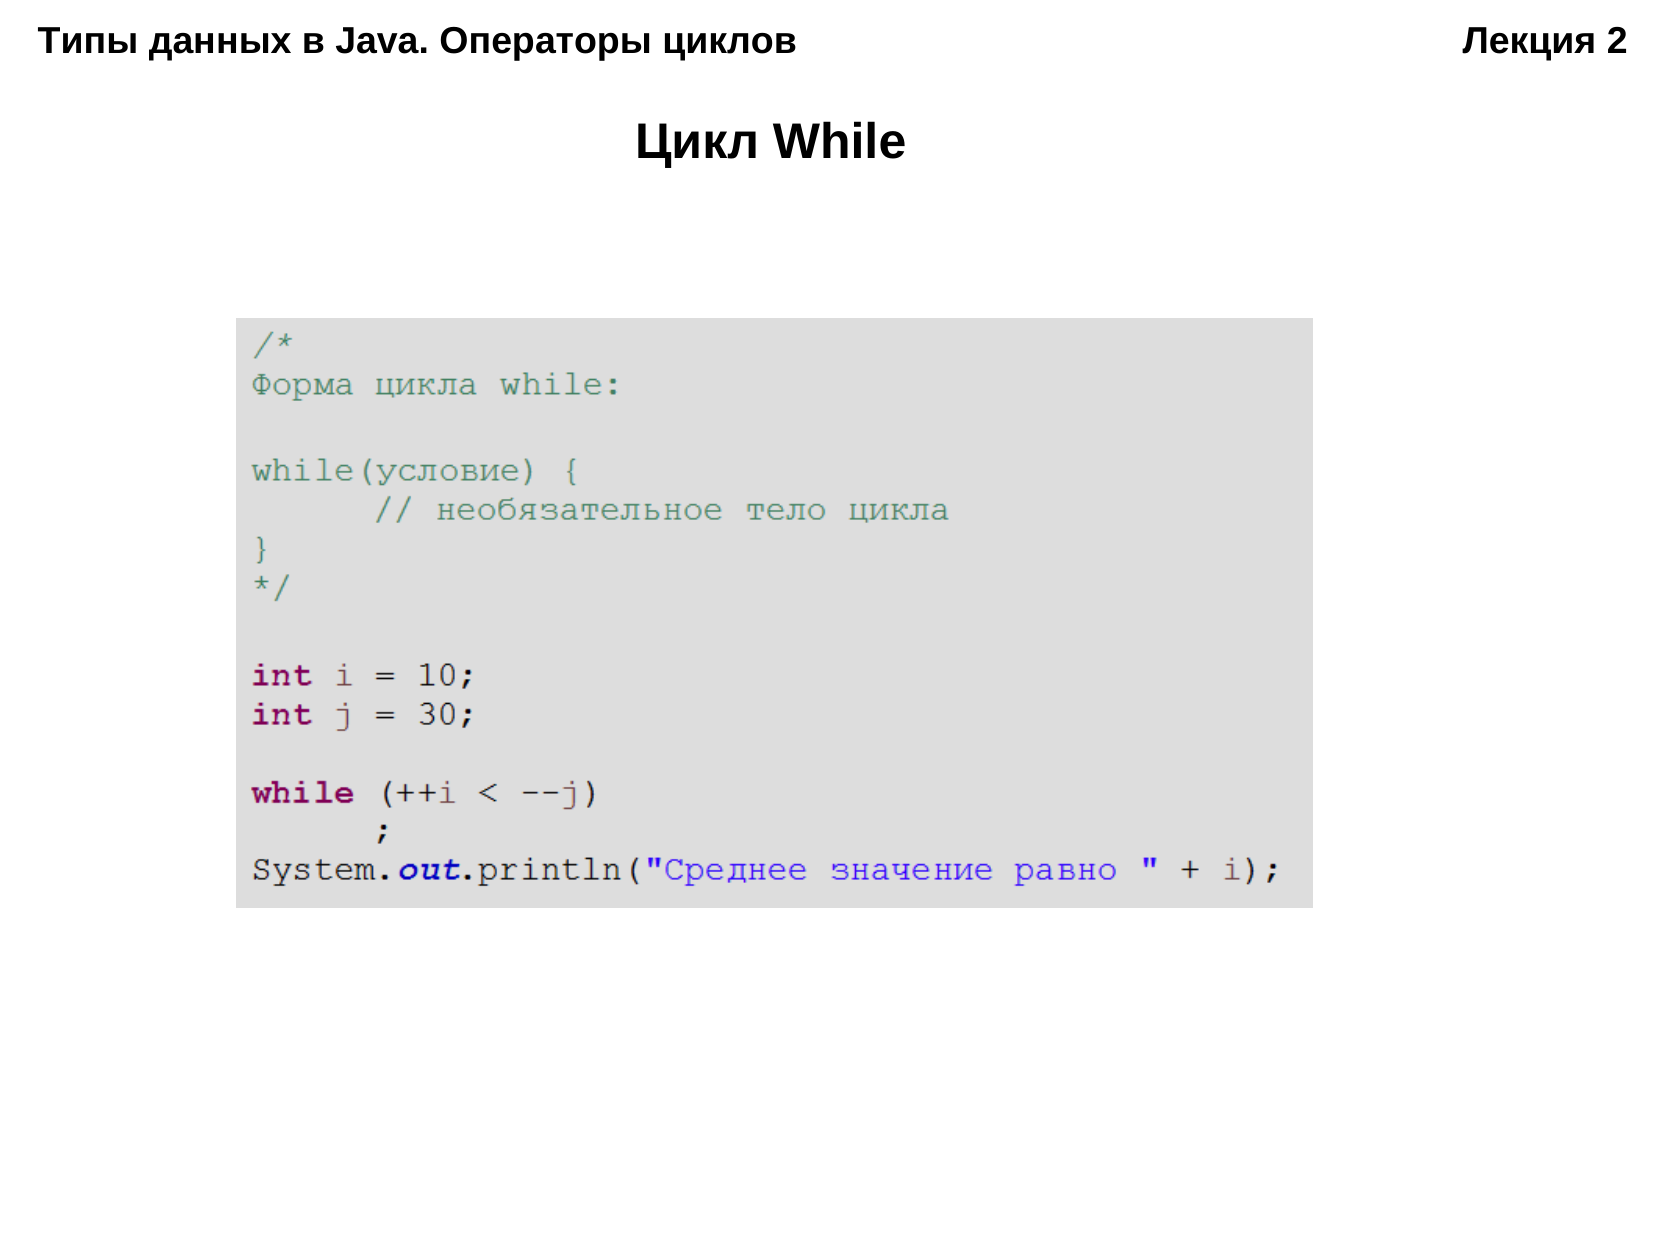

Типы данных в Java. Операторы циклов						Лекция 2
Цикл While